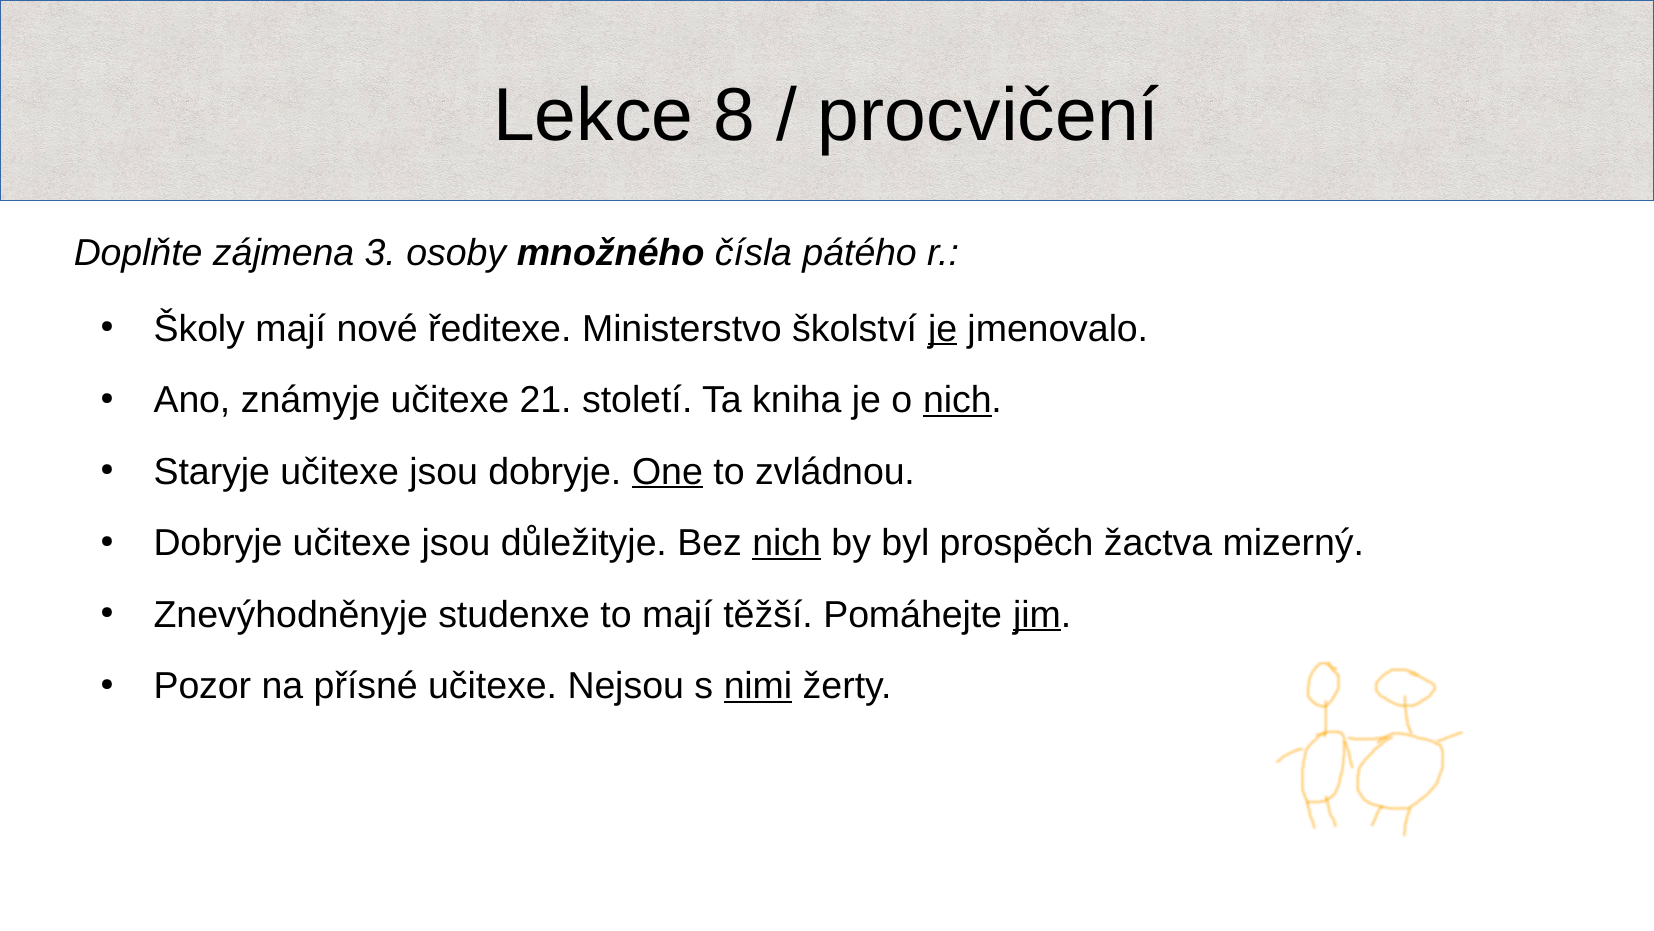

# Lekce 8 / procvičení
Doplňte zájmena 3. osoby množného čísla pátého r.:
Školy mají nové ředitexe. Ministerstvo školství je jmenovalo.
Ano, známyje učitexe 21. století. Ta kniha je o nich.
Staryje učitexe jsou dobryje. One to zvládnou.
Dobryje učitexe jsou důležityje. Bez nich by byl prospěch žactva mizerný.
Znevýhodněnyje studenxe to mají těžší. Pomáhejte jim.
Pozor na přísné učitexe. Nejsou s nimi žerty.